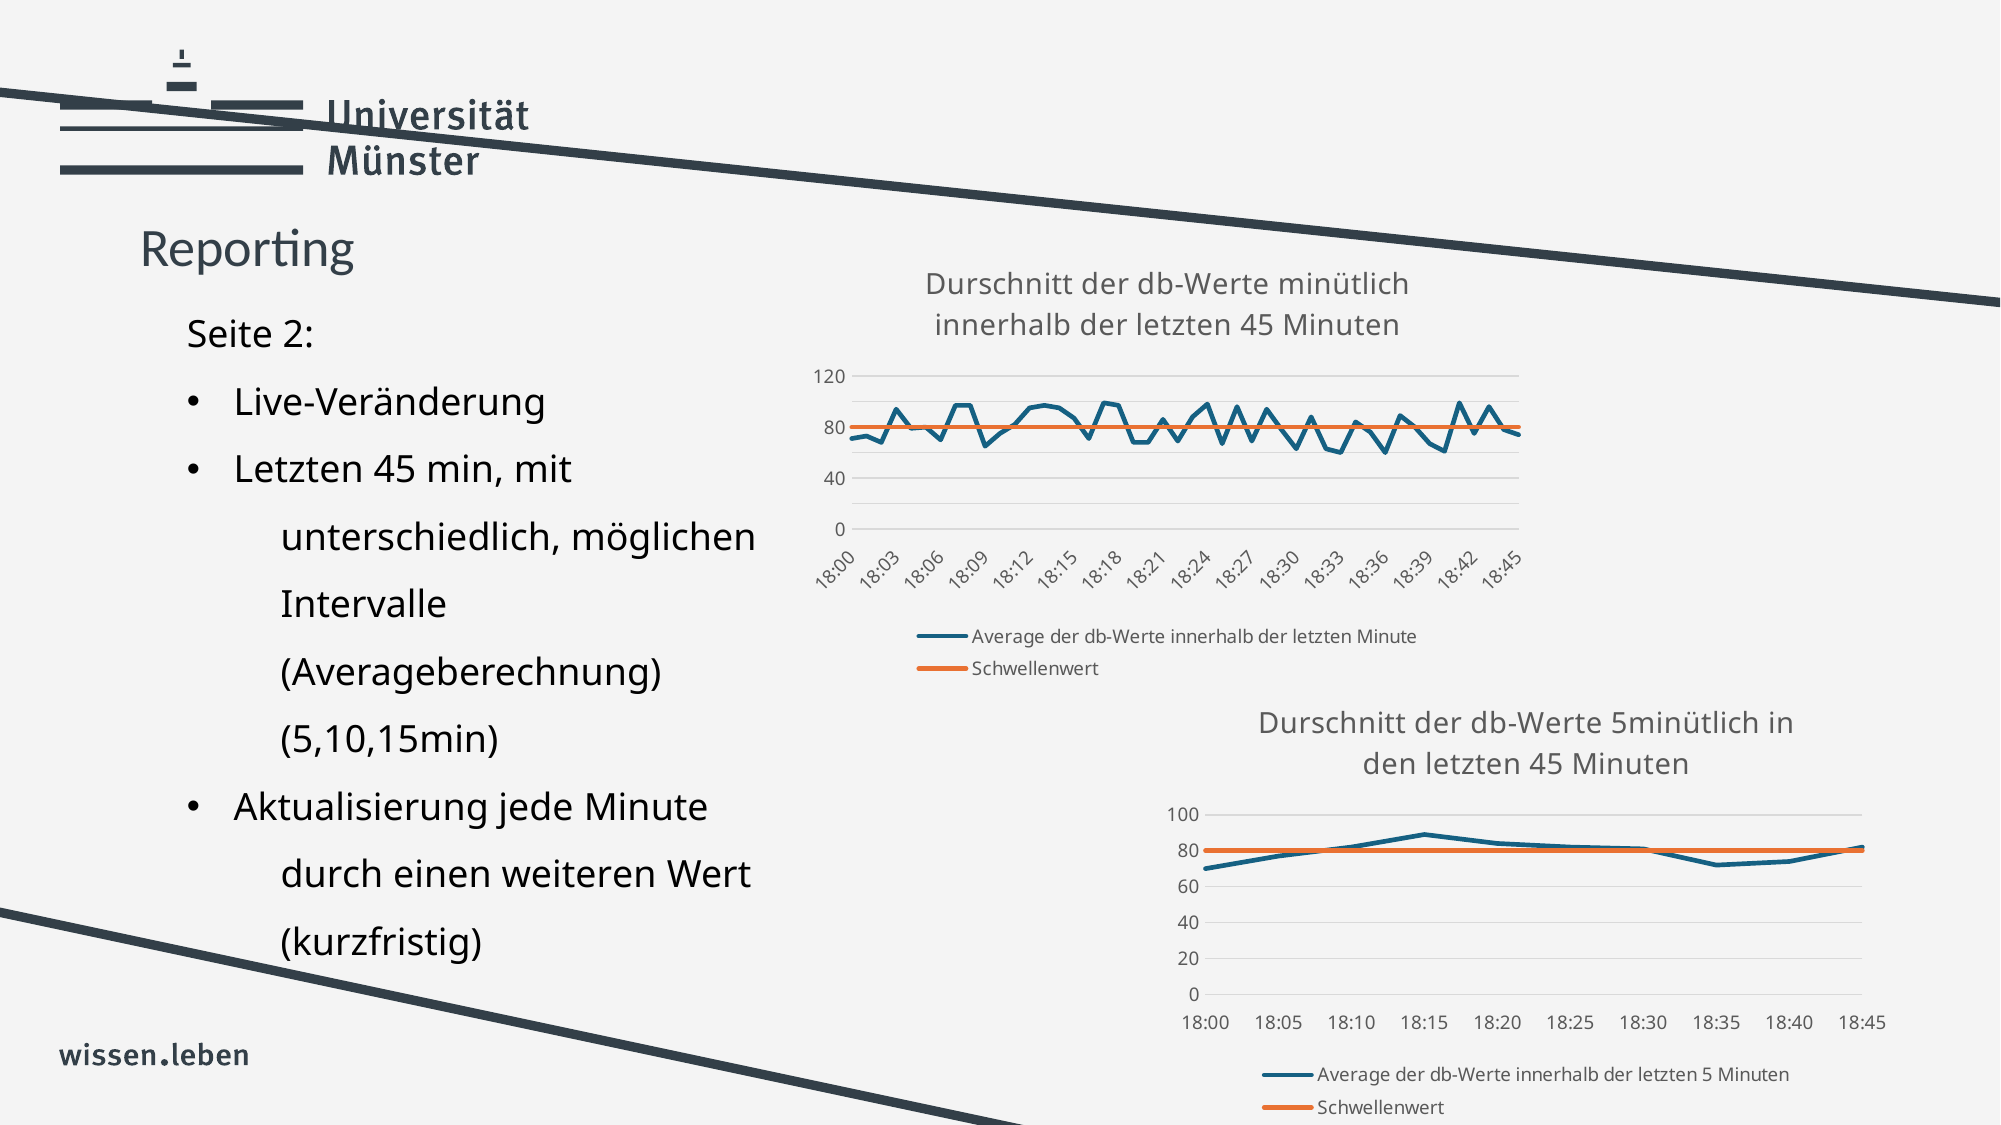

Reporting
### Chart: Durschnitt der db-Werte minütlich innerhalb der letzten 45 Minuten
| Category | Average der db-Werte innerhalb der letzten Minute | Schwellenwert |
|---|---|---|
| 0.75 | 71.0 | 80.0 |
| 0.750694444444444 | 73.0 | 80.0 |
| 0.751388888888889 | 68.0 | 80.0 |
| 0.752083333333333 | 94.0 | 80.0 |
| 0.752777777777778 | 79.0 | 80.0 |
| 0.753472222222222 | 80.0 | 80.0 |
| 0.754166666666667 | 70.0 | 80.0 |
| 0.754861111111111 | 97.0 | 80.0 |
| 0.755555555555556 | 97.0 | 80.0 |
| 0.75625 | 65.0 | 80.0 |
| 0.756944444444444 | 75.0 | 80.0 |
| 0.757638888888889 | 82.0 | 80.0 |
| 0.758333333333333 | 95.0 | 80.0 |
| 0.759027777777778 | 97.0 | 80.0 |
| 0.759722222222222 | 95.0 | 80.0 |
| 0.760416666666667 | 87.0 | 80.0 |
| 0.761111111111111 | 71.0 | 80.0 |
| 0.761805555555556 | 99.0 | 80.0 |
| 0.7625 | 97.0 | 80.0 |
| 0.763194444444444 | 68.0 | 80.0 |
| 0.763888888888889 | 68.0 | 80.0 |
| 0.764583333333333 | 86.0 | 80.0 |
| 0.765277777777778 | 69.0 | 80.0 |
| 0.765972222222222 | 88.0 | 80.0 |
| 0.766666666666667 | 98.0 | 80.0 |
| 0.767361111111111 | 67.0 | 80.0 |
| 0.768055555555555 | 96.0 | 80.0 |
| 0.76875 | 69.0 | 80.0 |
| 0.769444444444444 | 94.0 | 80.0 |
| 0.770138888888889 | 78.0 | 80.0 |
| 0.770833333333333 | 63.0 | 80.0 |
| 0.771527777777778 | 88.0 | 80.0 |
| 0.772222222222222 | 63.0 | 80.0 |
| 0.772916666666667 | 60.0 | 80.0 |
| 0.773611111111111 | 84.0 | 80.0 |
| 0.774305555555555 | 76.0 | 80.0 |
| 0.775 | 60.0 | 80.0 |
| 0.775694444444444 | 89.0 | 80.0 |
| 0.776388888888889 | 80.0 | 80.0 |
| 0.777083333333333 | 67.0 | 80.0 |
| 0.777777777777778 | 61.0 | 80.0 |
| 0.778472222222222 | 99.0 | 80.0 |
| 0.779166666666667 | 75.0 | 80.0 |
| 0.779861111111111 | 96.0 | 80.0 |
| 0.780555555555555 | 78.0 | 80.0 |
| 0.78125 | 74.0 | 80.0 |Seite 2:
Live-Veränderung
Letzten 45 min, mit unterschiedlich, möglichen Intervalle (Averageberechnung)(5,10,15min)
Aktualisierung jede Minute durch einen weiteren Wert (kurzfristig)
### Chart: Durschnitt der db-Werte 5minütlich in den letzten 45 Minuten
| Category | Average der db-Werte innerhalb der letzten 5 Minuten | Schwellenwert |
|---|---|---|
| 0.75 | 70.0 | 80.0 |
| 0.753472222222222 | 77.0 | 80.0 |
| 0.756944444444444 | 82.0 | 80.0 |
| 0.760416666666667 | 89.0 | 80.0 |
| 0.763888888888889 | 84.0 | 80.0 |
| 0.767361111111111 | 82.0 | 80.0 |
| 0.770833333333333 | 81.0 | 80.0 |
| 0.774305555555555 | 72.0 | 80.0 |
| 0.777777777777778 | 74.0 | 80.0 |
| 0.78125 | 82.0 | 80.0 |